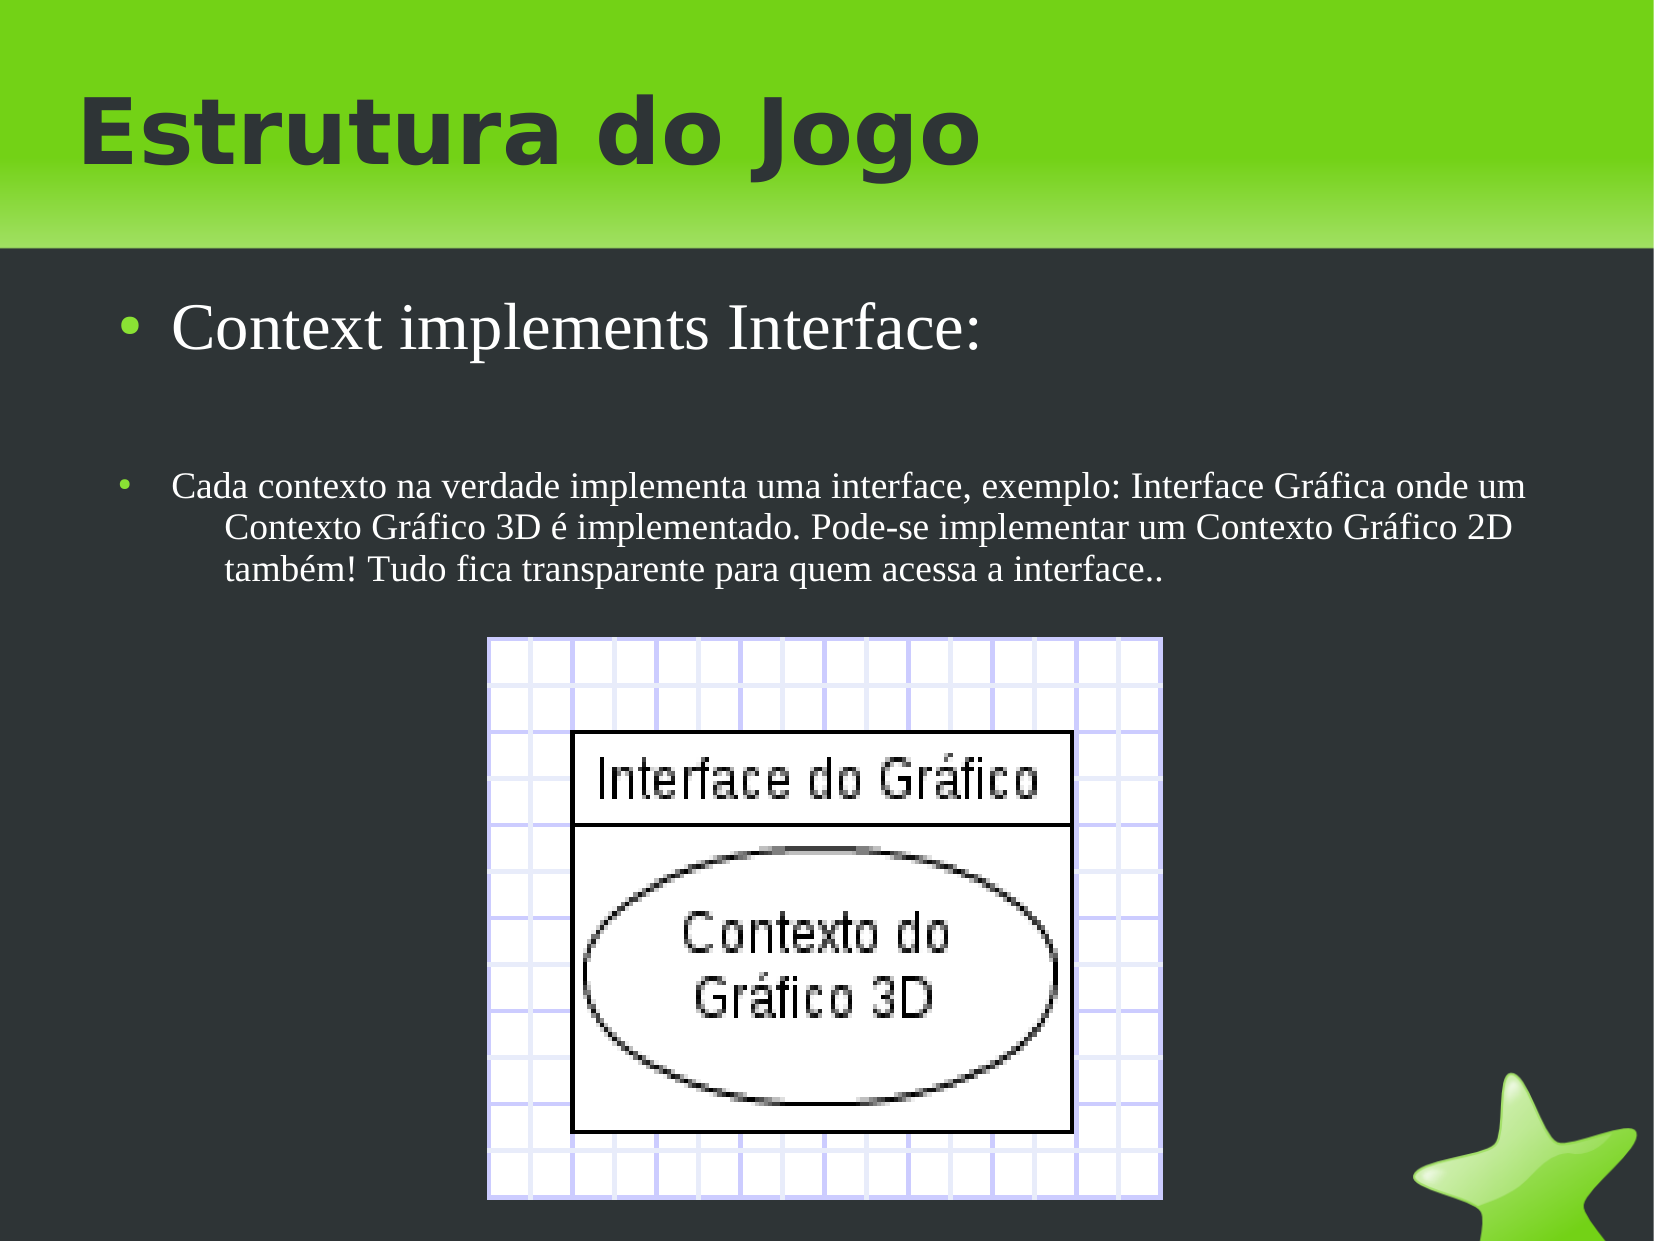

# Estrutura do Jogo
Context implements Interface:
Cada contexto na verdade implementa uma interface, exemplo: Interface Gráfica onde um Contexto Gráfico 3D é implementado. Pode-se implementar um Contexto Gráfico 2D também! Tudo fica transparente para quem acessa a interface..